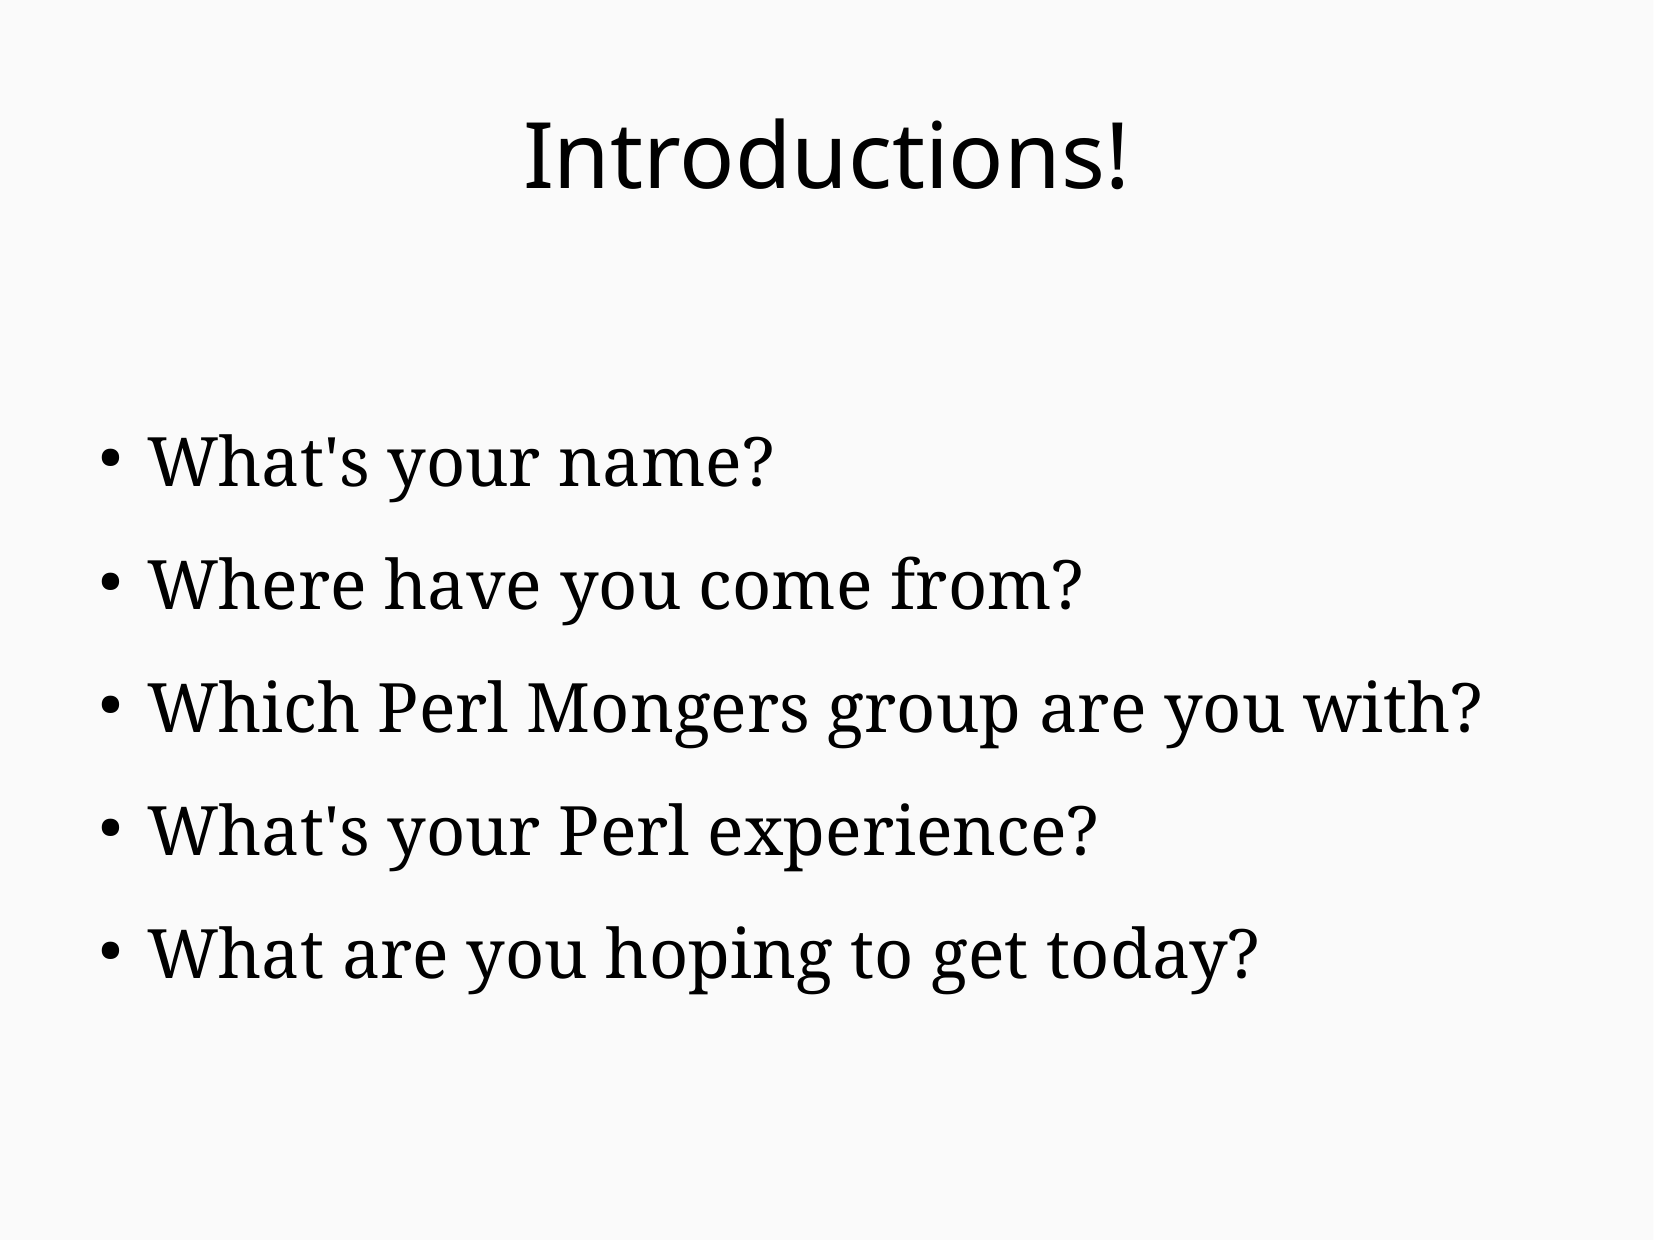

# Introductions!
What's your name?
Where have you come from?
Which Perl Mongers group are you with?
What's your Perl experience?
What are you hoping to get today?